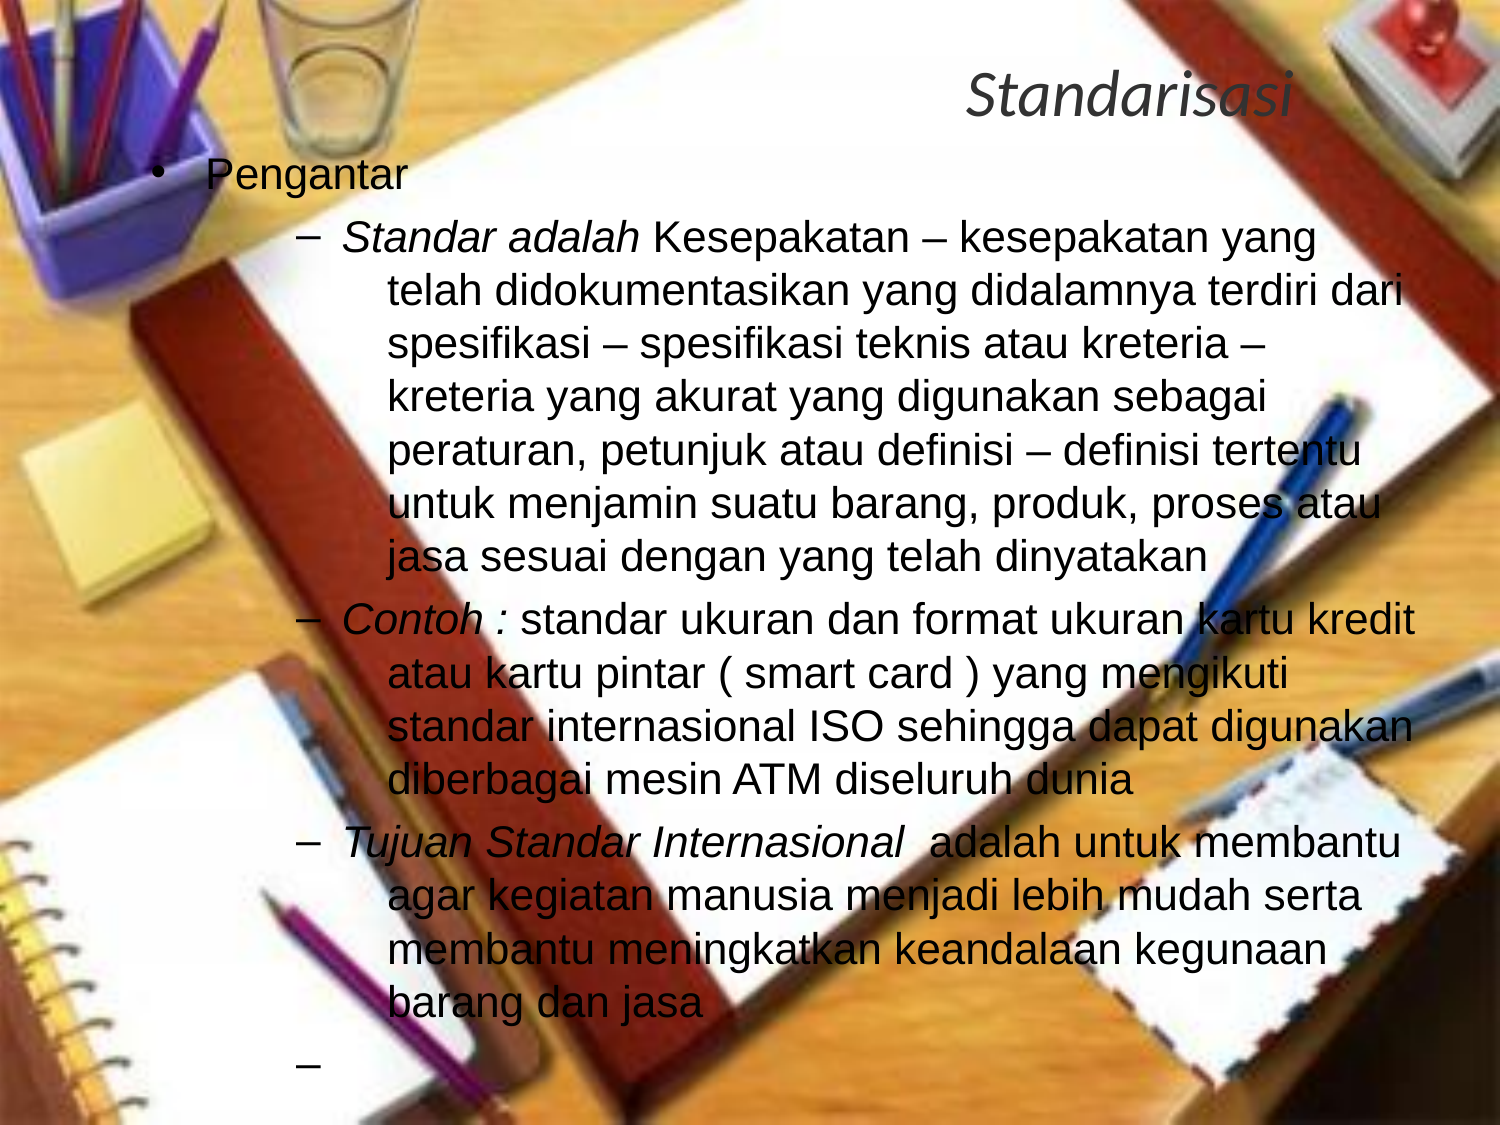

# Standarisasi
Pengantar
Standar adalah Kesepakatan – kesepakatan yang telah didokumentasikan yang didalamnya terdiri dari spesifikasi – spesifikasi teknis atau kreteria – kreteria yang akurat yang digunakan sebagai peraturan, petunjuk atau definisi – definisi tertentu untuk menjamin suatu barang, produk, proses atau jasa sesuai dengan yang telah dinyatakan
Contoh : standar ukuran dan format ukuran kartu kredit atau kartu pintar ( smart card ) yang mengikuti standar internasional ISO sehingga dapat digunakan diberbagai mesin ATM diseluruh dunia
Tujuan Standar Internasional adalah untuk membantu agar kegiatan manusia menjadi lebih mudah serta membantu meningkatkan keandalaan kegunaan barang dan jasa